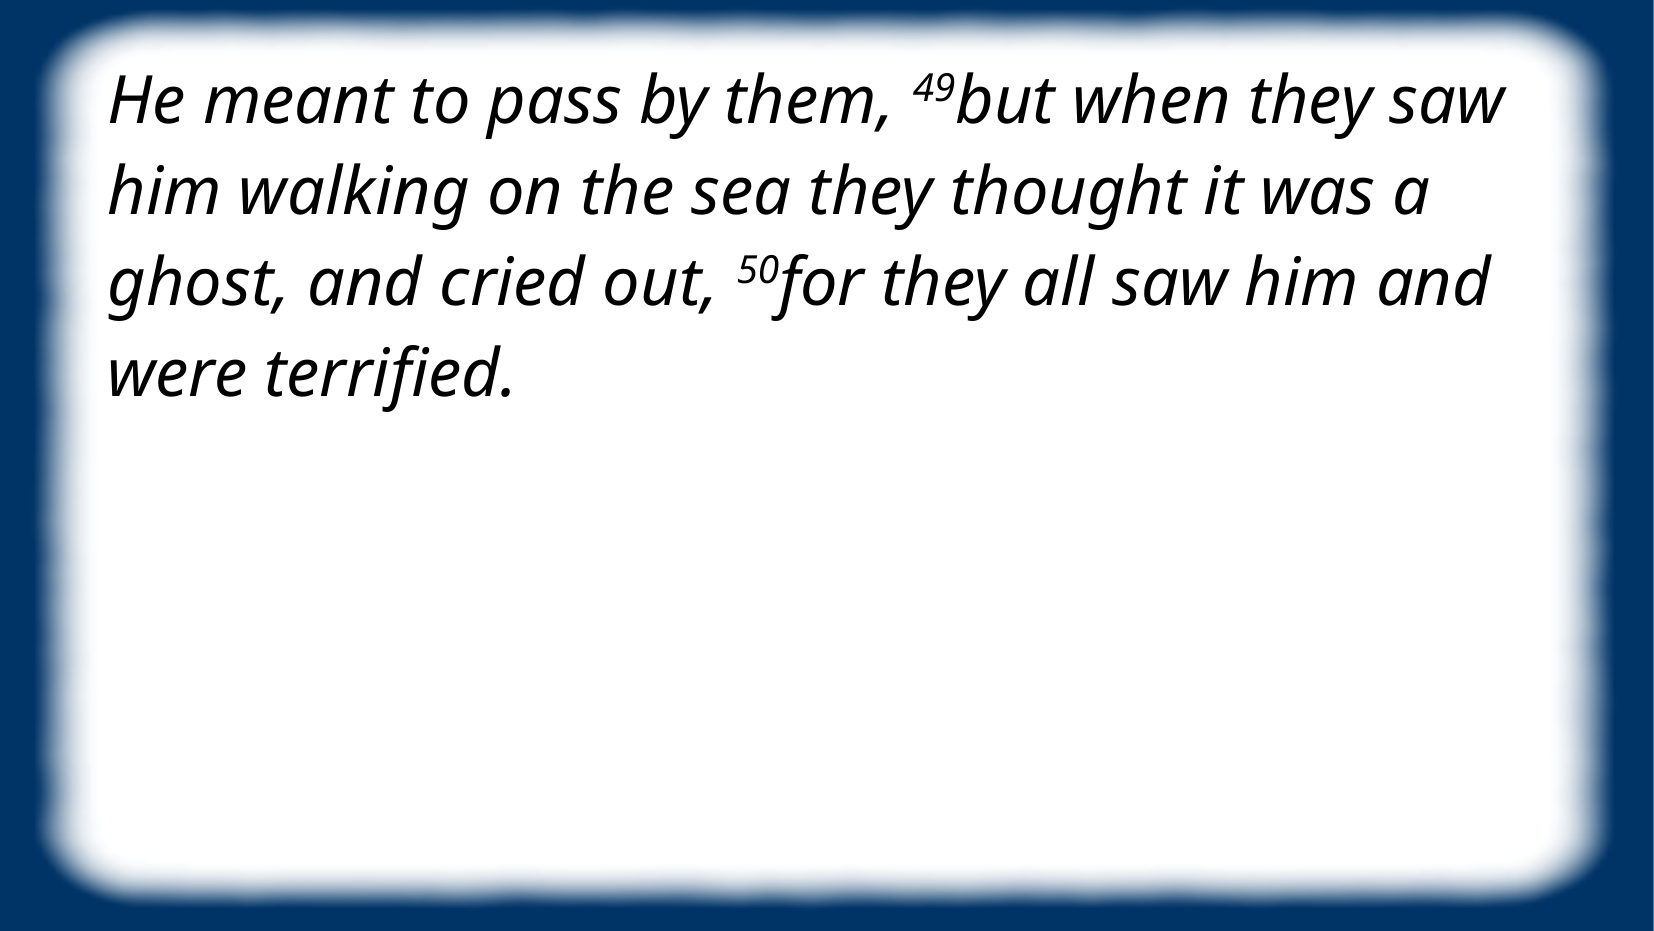

He meant to pass by them, 49but when they saw him walking on the sea they thought it was a ghost, and cried out, 50for they all saw him and were terrified.